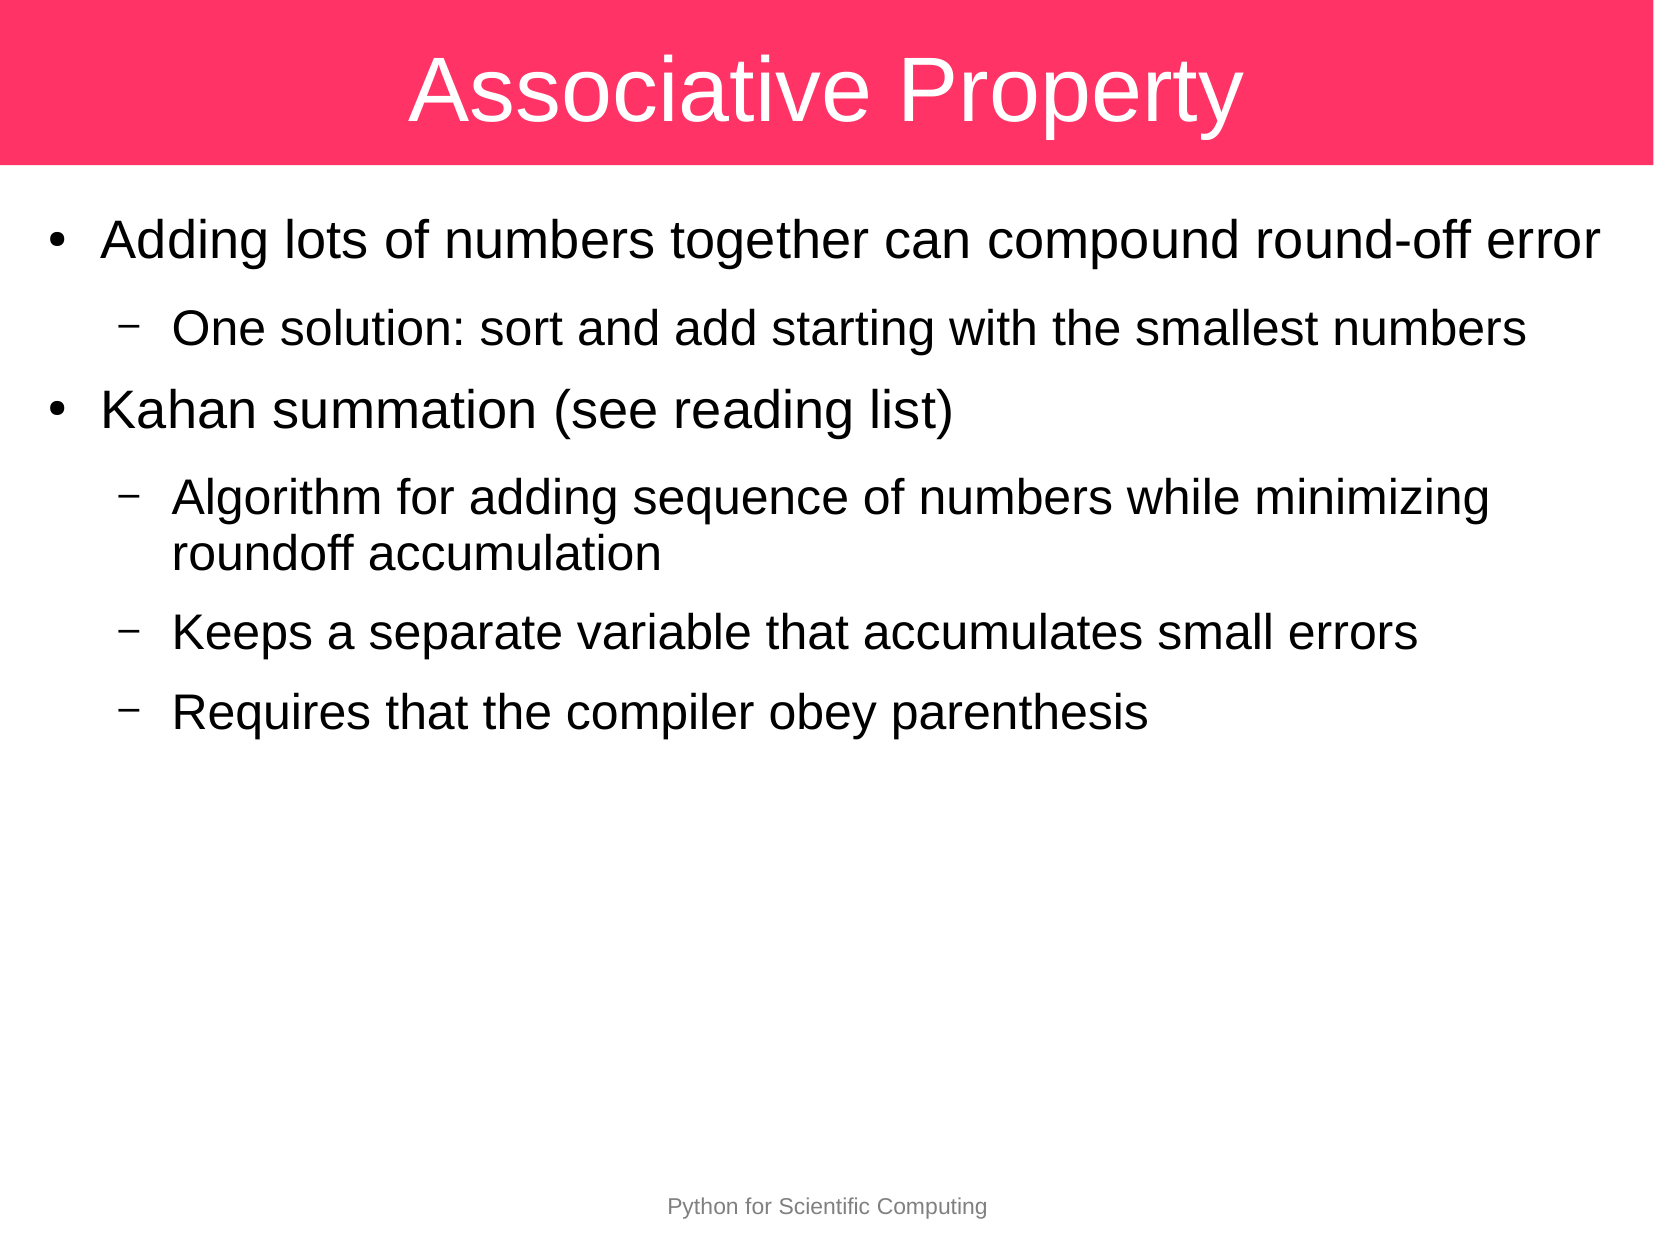

# Associative Property
Adding lots of numbers together can compound round-off error
One solution: sort and add starting with the smallest numbers
Kahan summation (see reading list)
Algorithm for adding sequence of numbers while minimizing roundoff accumulation
Keeps a separate variable that accumulates small errors
Requires that the compiler obey parenthesis